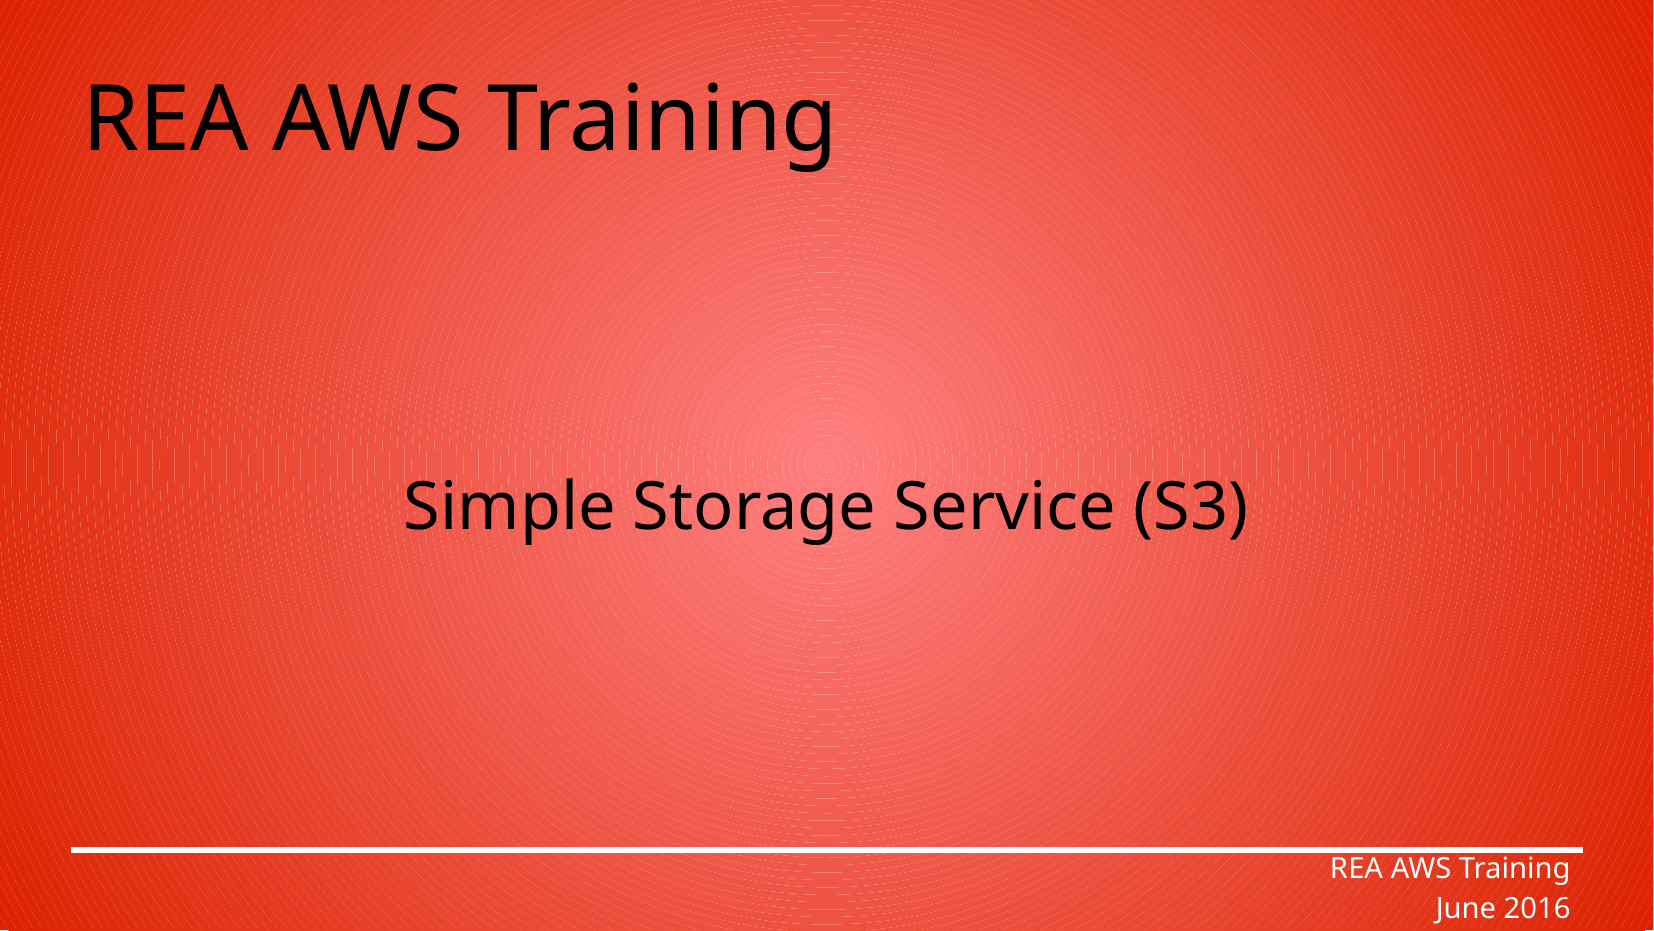

# REA AWS Training
Simple Storage Service (S3)